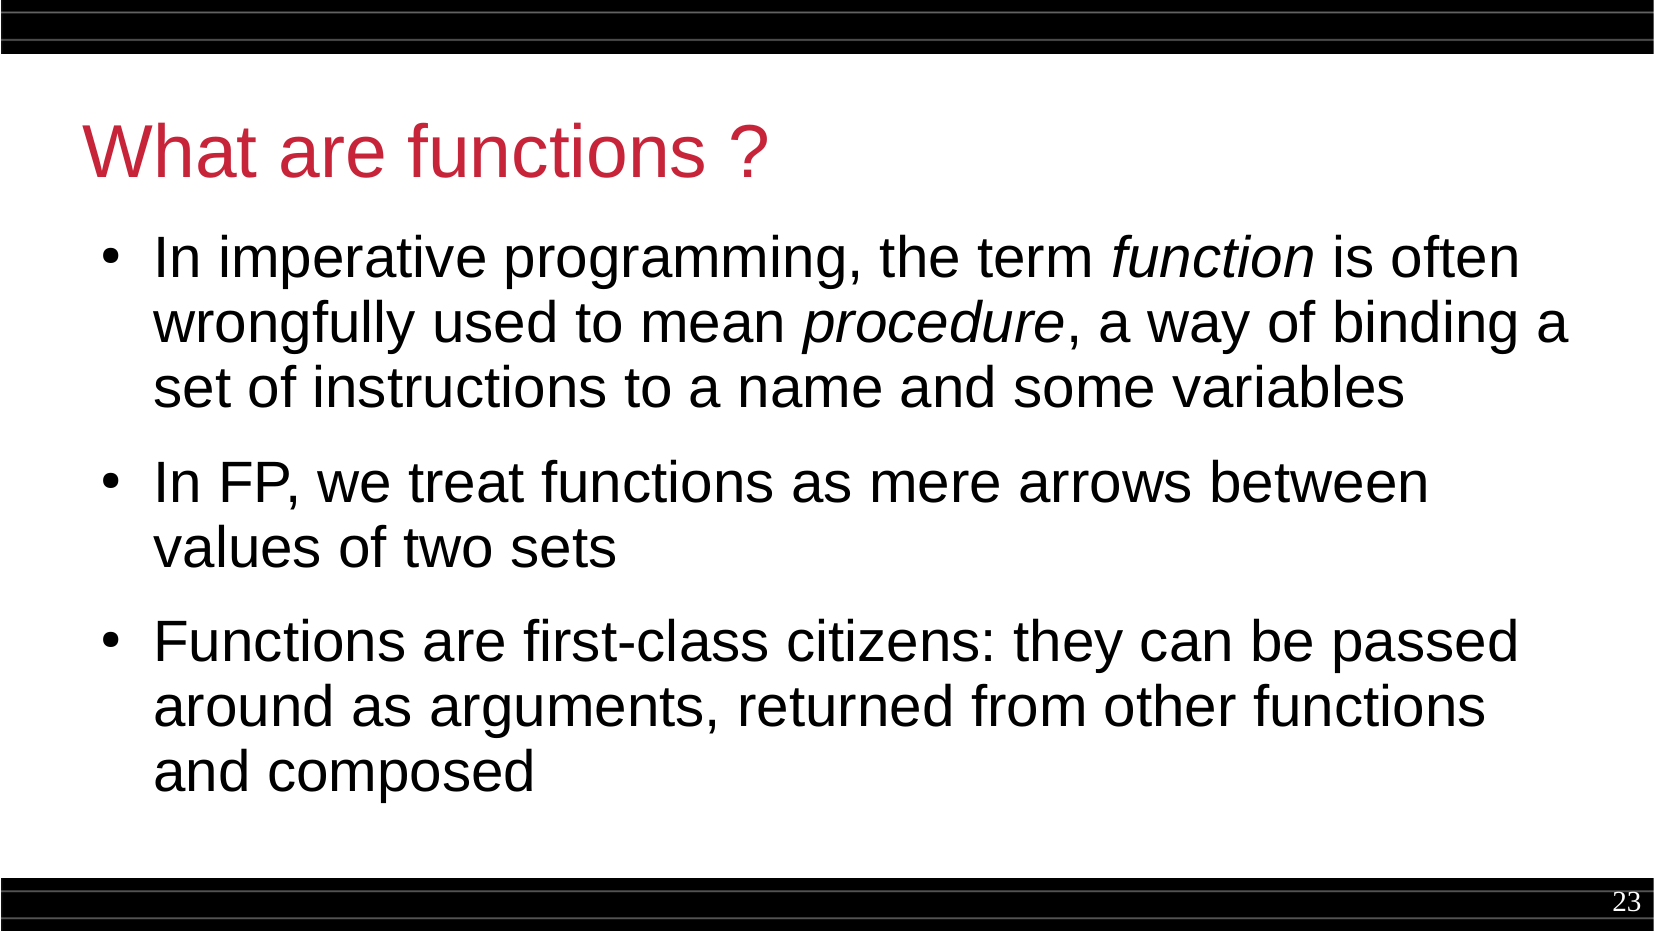

# What are functions ?
In imperative programming, the term function is often wrongfully used to mean procedure, a way of binding a set of instructions to a name and some variables
In FP, we treat functions as mere arrows between values of two sets
Functions are first-class citizens: they can be passed around as arguments, returned from other functions and composed